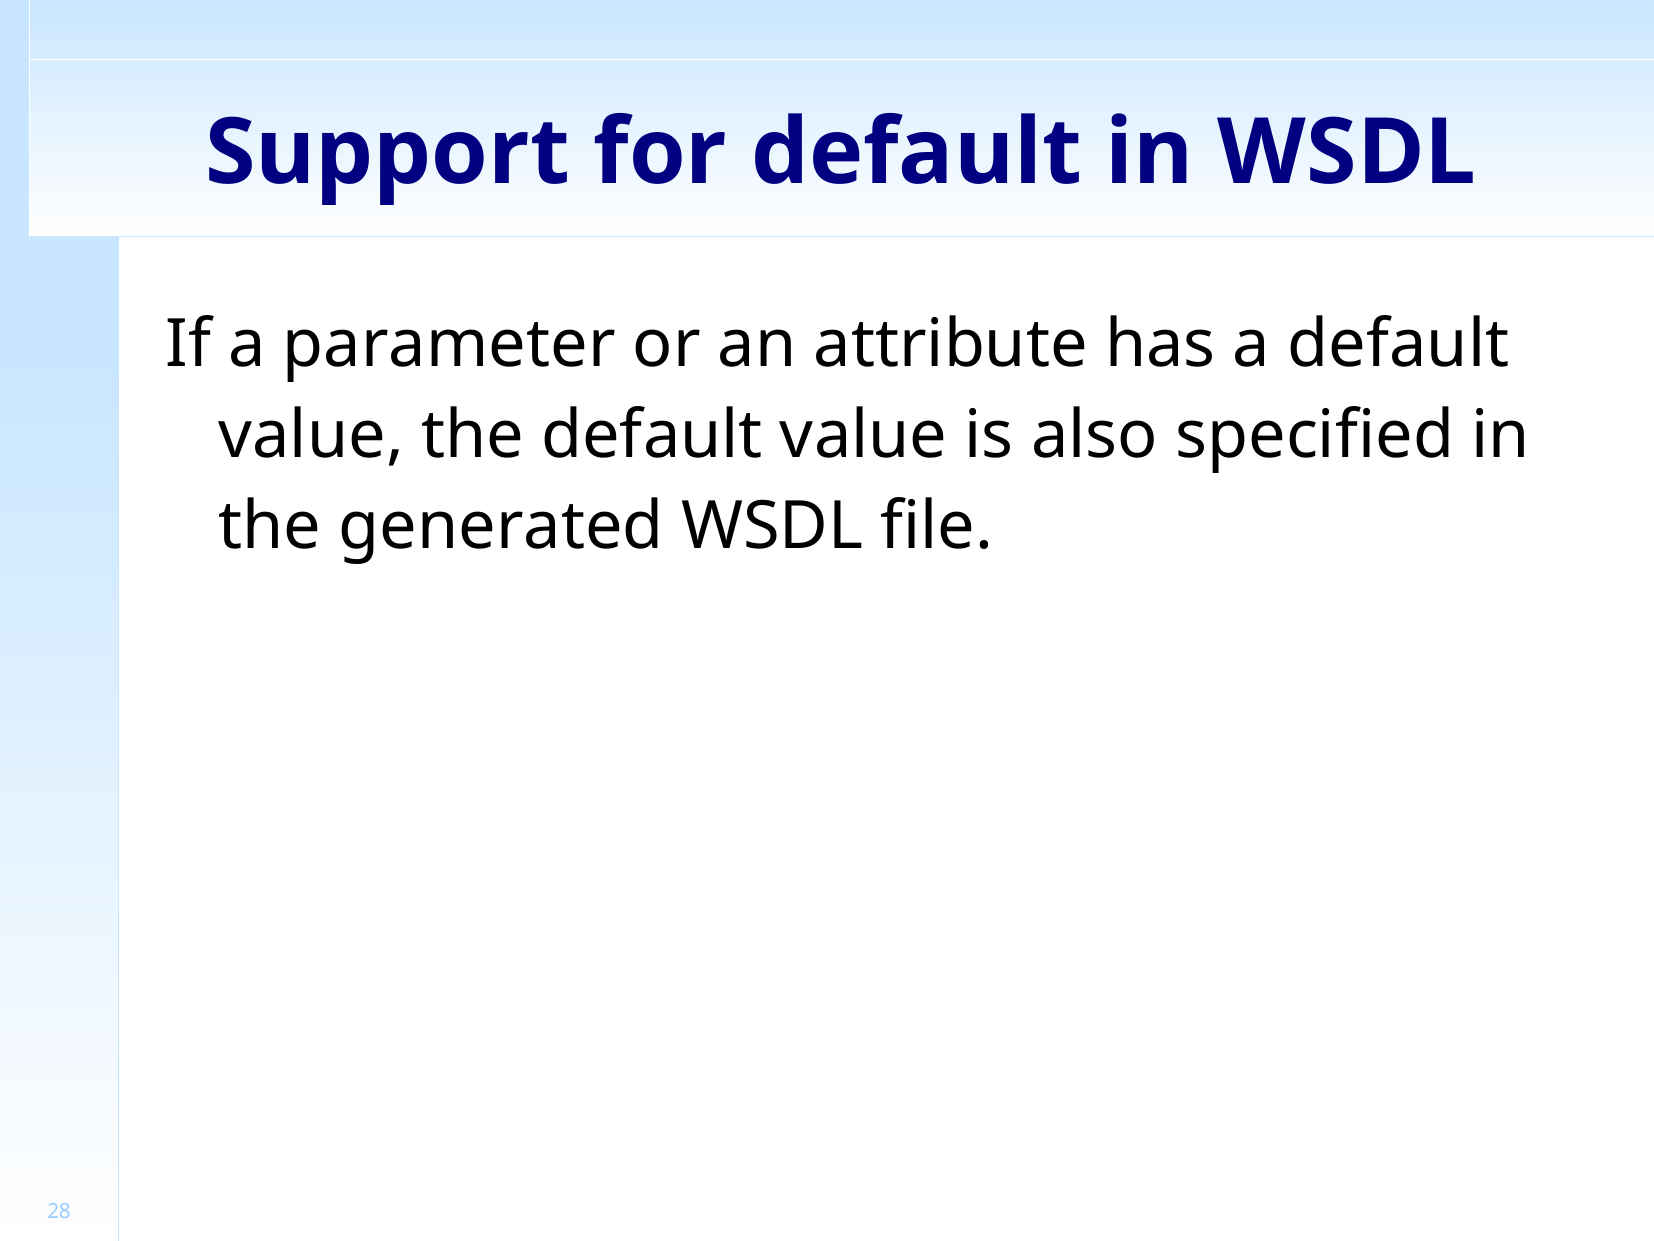

# Support for default in WSDL
If a parameter or an attribute has a default value, the default value is also specified in the generated WSDL file.